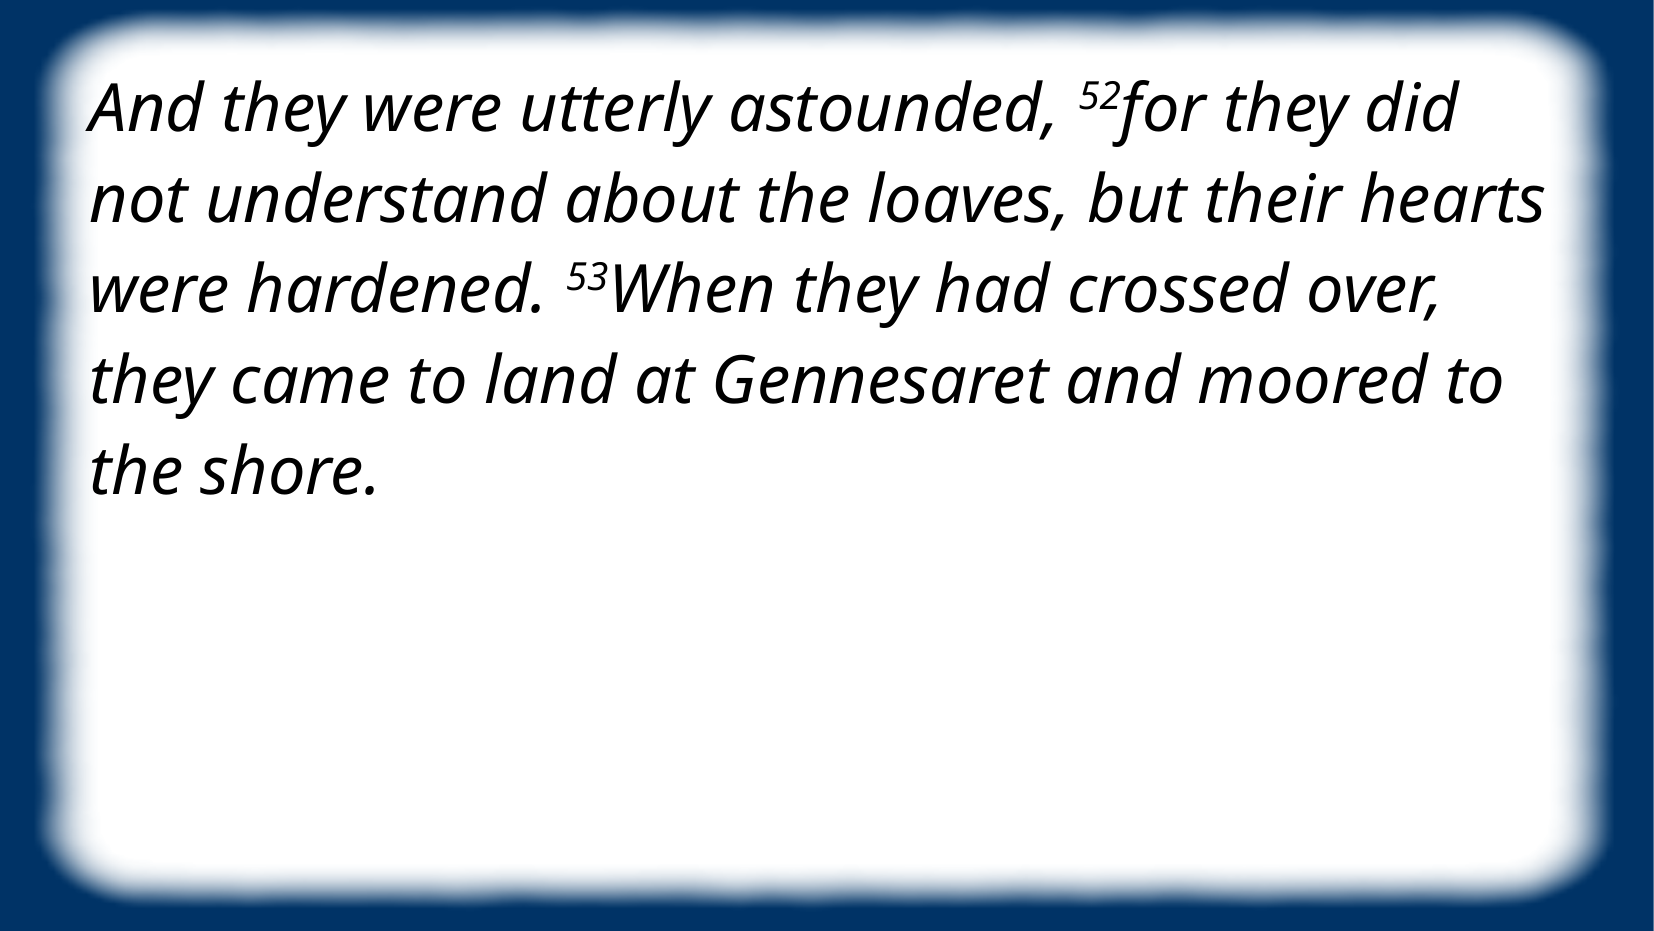

And they were utterly astounded, 52for they did not understand about the loaves, but their hearts were hardened. 53When they had crossed over, they came to land at Gennesaret and moored to the shore.